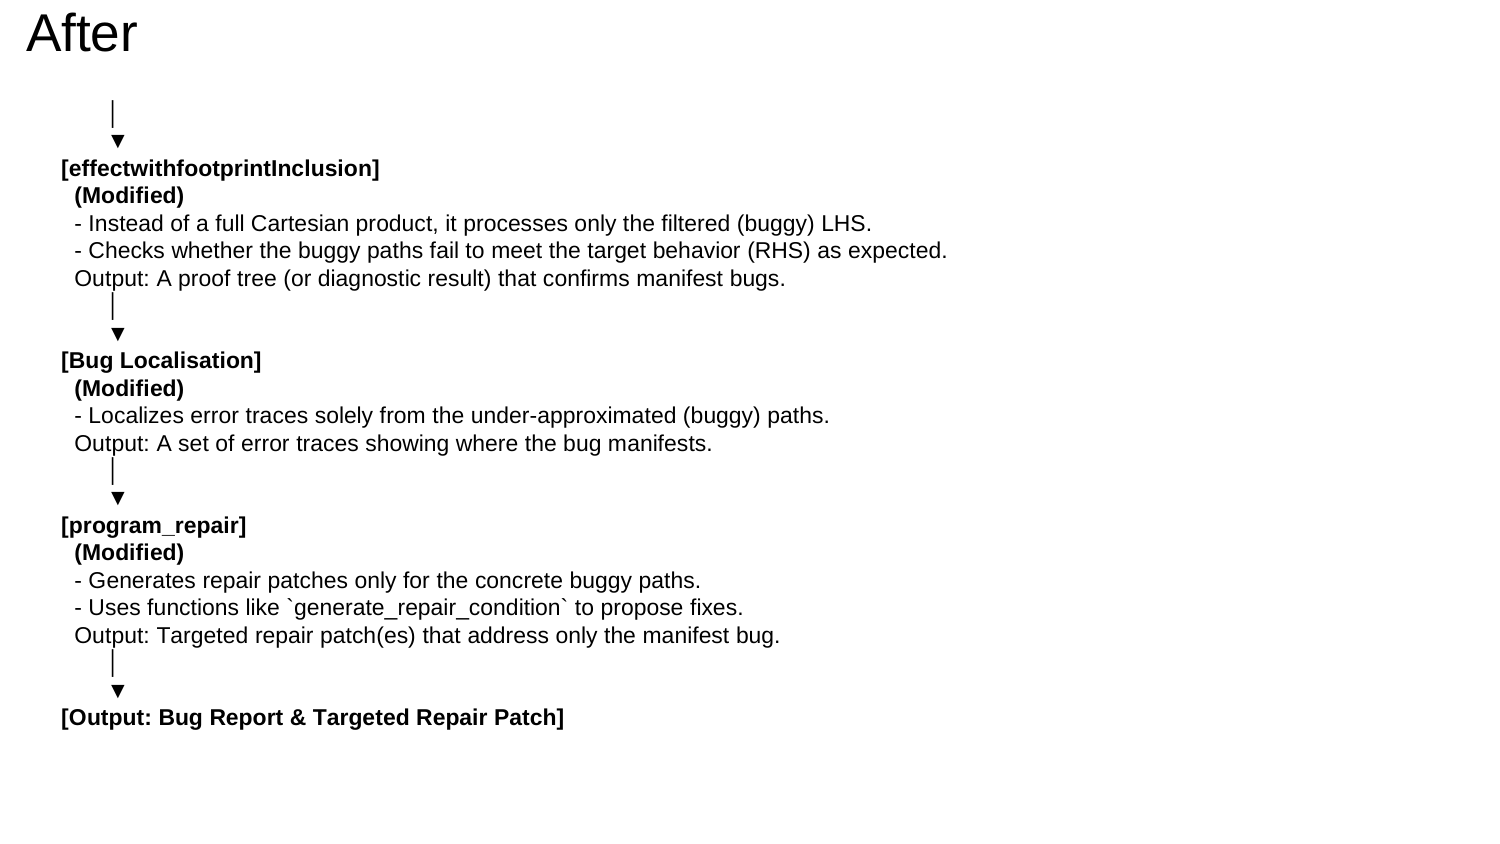

# After
      │
      ▼
[effectwithfootprintInclusion]
  (Modified)
  - Instead of a full Cartesian product, it processes only the filtered (buggy) LHS.
  - Checks whether the buggy paths fail to meet the target behavior (RHS) as expected.
  Output: A proof tree (or diagnostic result) that confirms manifest bugs.
       │
       ▼
[Bug Localisation]
  (Modified)
  - Localizes error traces solely from the under-approximated (buggy) paths.
  Output: A set of error traces showing where the bug manifests.
       │
       ▼
[program_repair]
  (Modified)
  - Generates repair patches only for the concrete buggy paths.
  - Uses functions like `generate_repair_condition` to propose fixes.
  Output: Targeted repair patch(es) that address only the manifest bug.
       │
       ▼
[Output: Bug Report & Targeted Repair Patch]